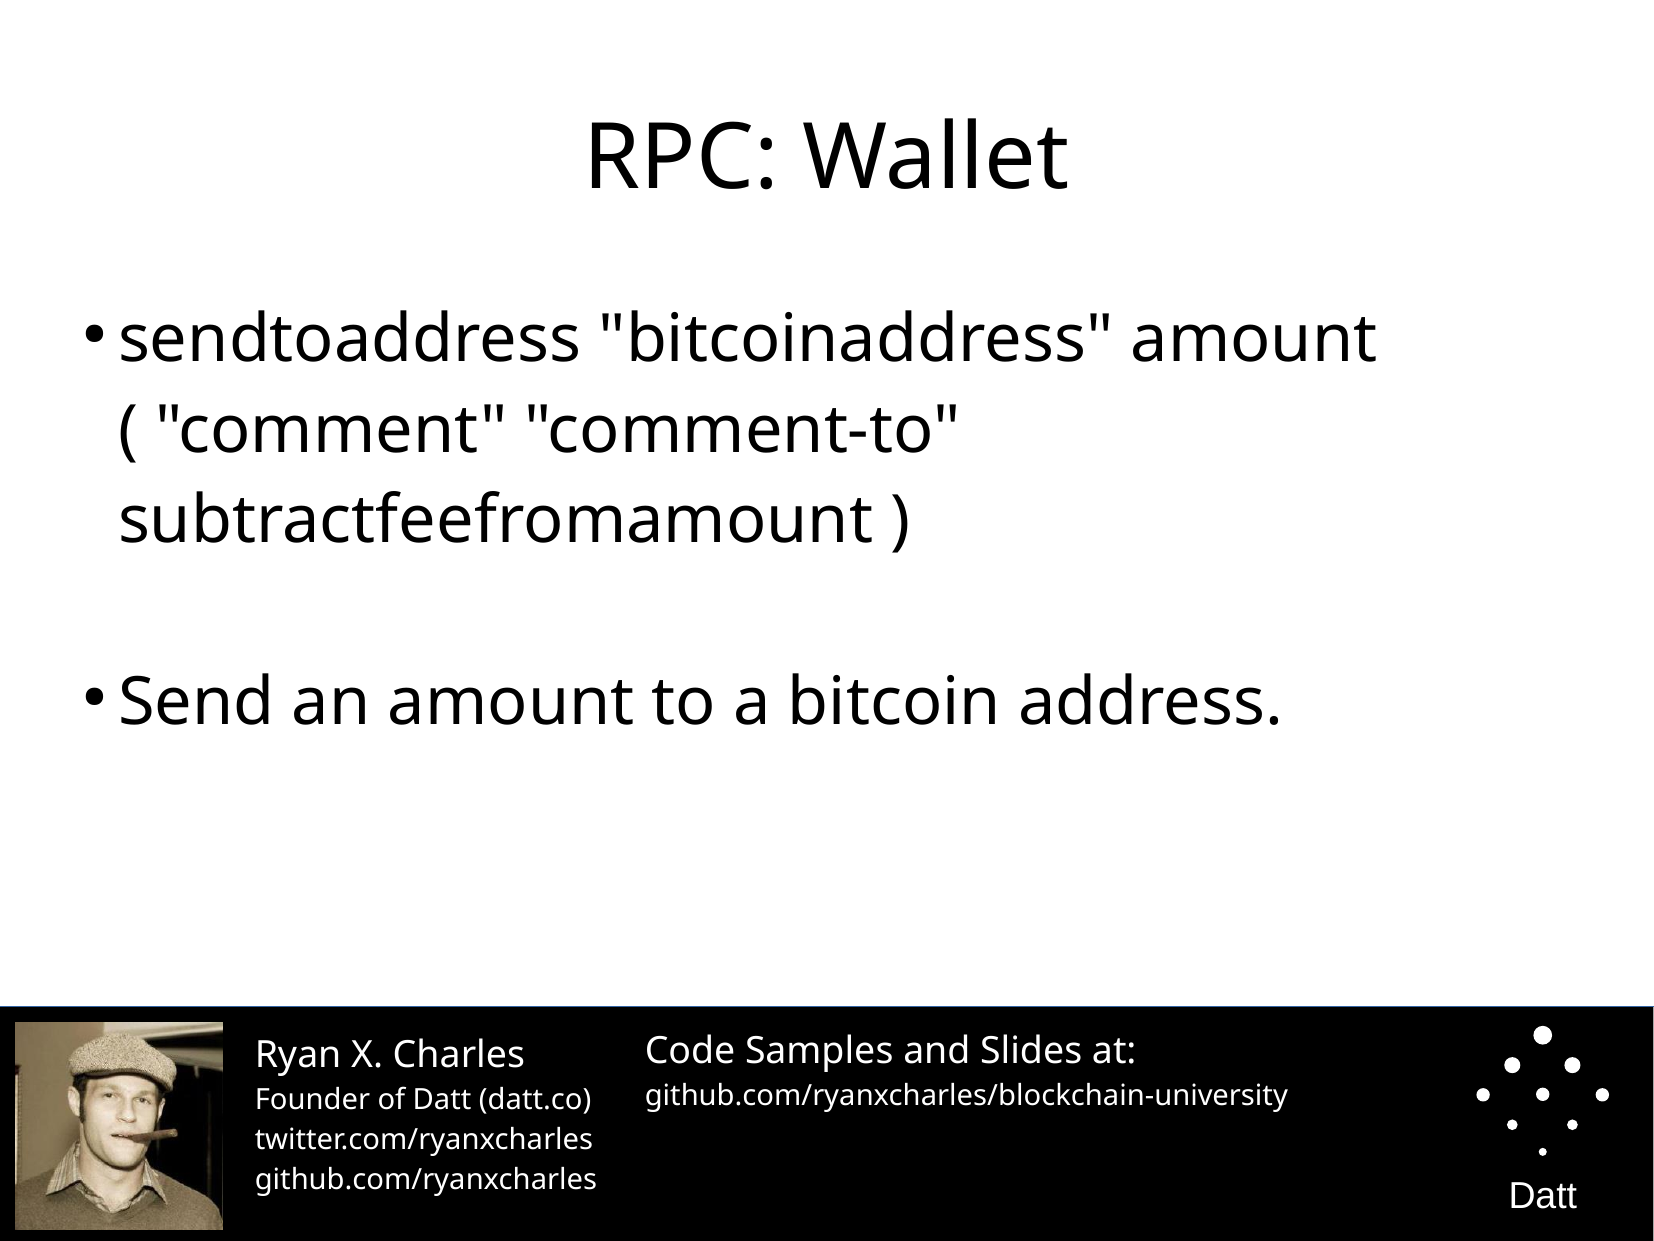

# RPC: Wallet
sendtoaddress "bitcoinaddress" amount ( "comment" "comment-to" subtractfeefromamount )
Send an amount to a bitcoin address.
Code Samples and Slides at:
github.com/ryanxcharles/blockchain-university
Ryan X. Charles
Founder of Datt (datt.co)
twitter.com/ryanxcharles
github.com/ryanxcharles
Datt